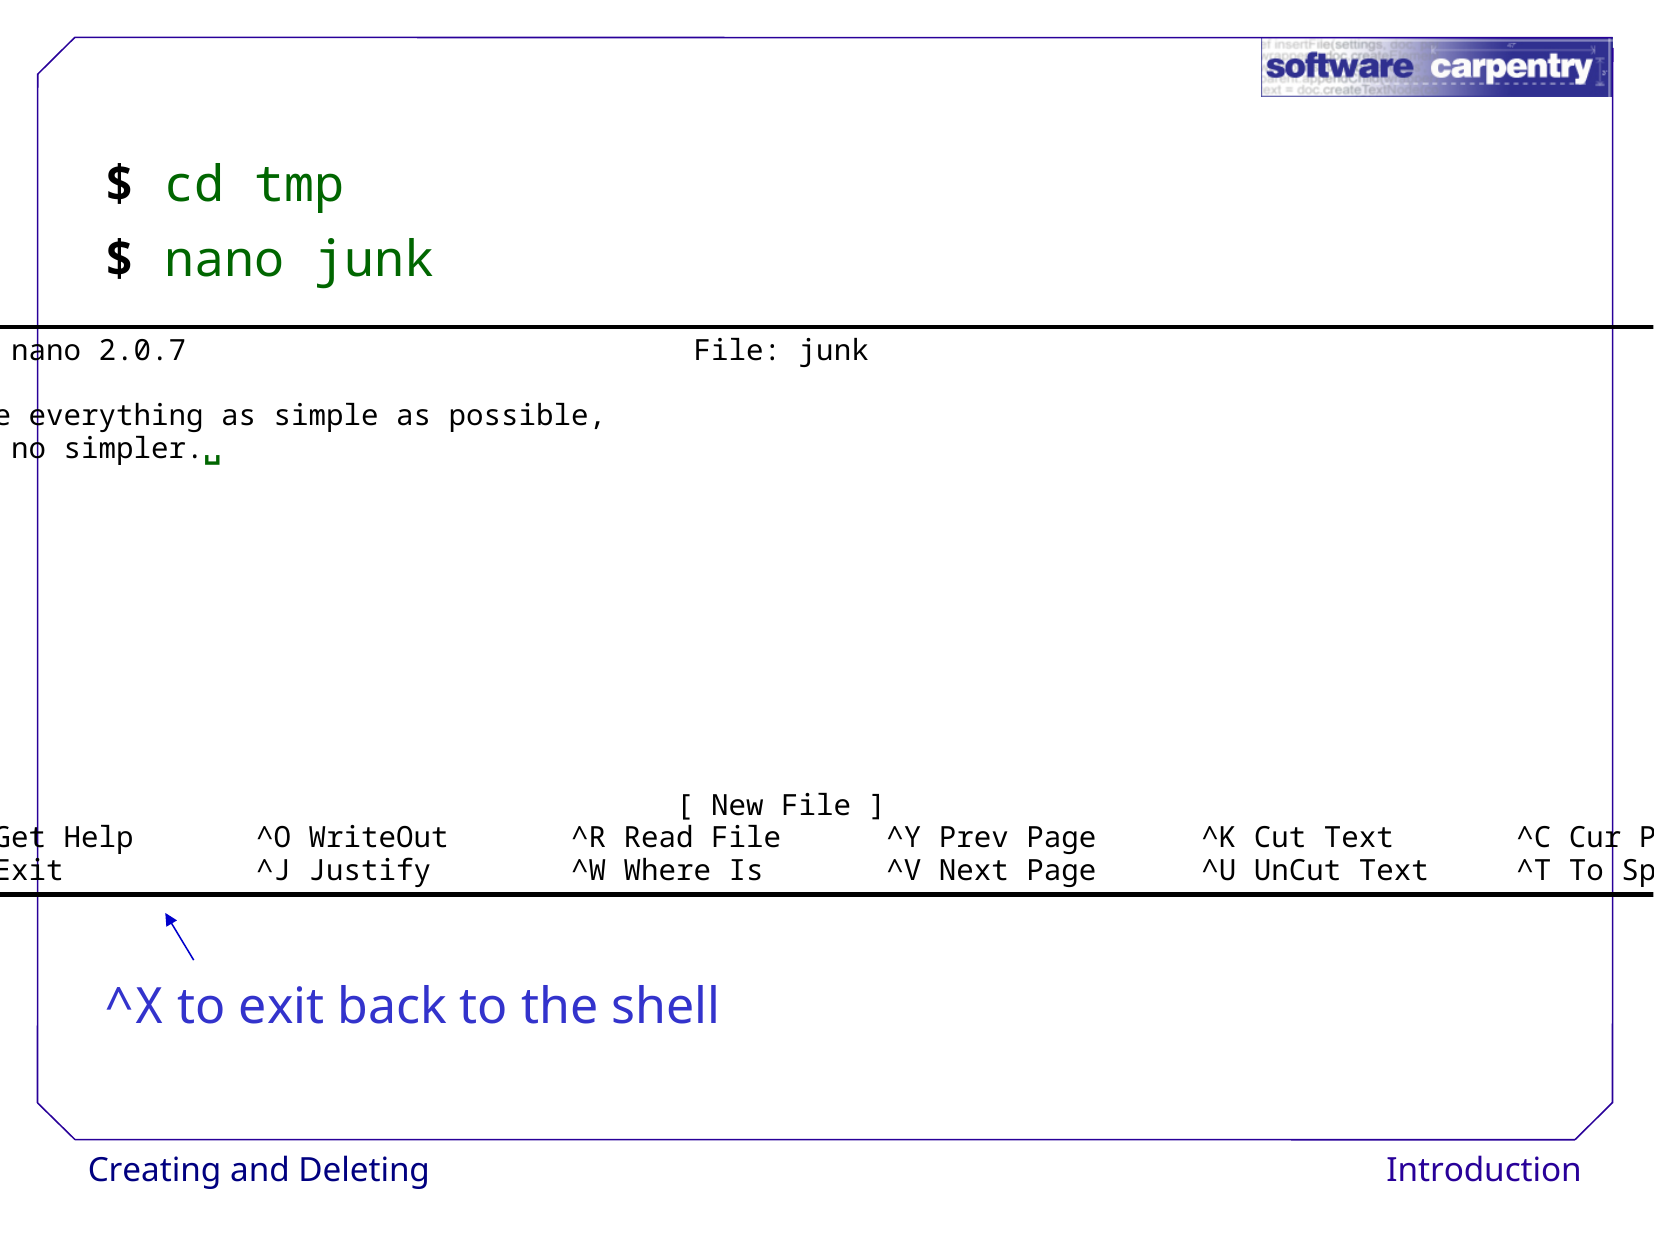

$ cd tmp
$ nano junk
GNU nano 2.0.7 File: junk
Make everything as simple as possible,
but no simpler.␣
 [ New File ]
^G Get Help ^O WriteOut ^R Read File ^Y Prev Page ^K Cut Text ^C Cur Pos
^X Exit ^J Justify ^W Where Is ^V Next Page ^U UnCut Text ^T To Spell
^X to exit back to the shell